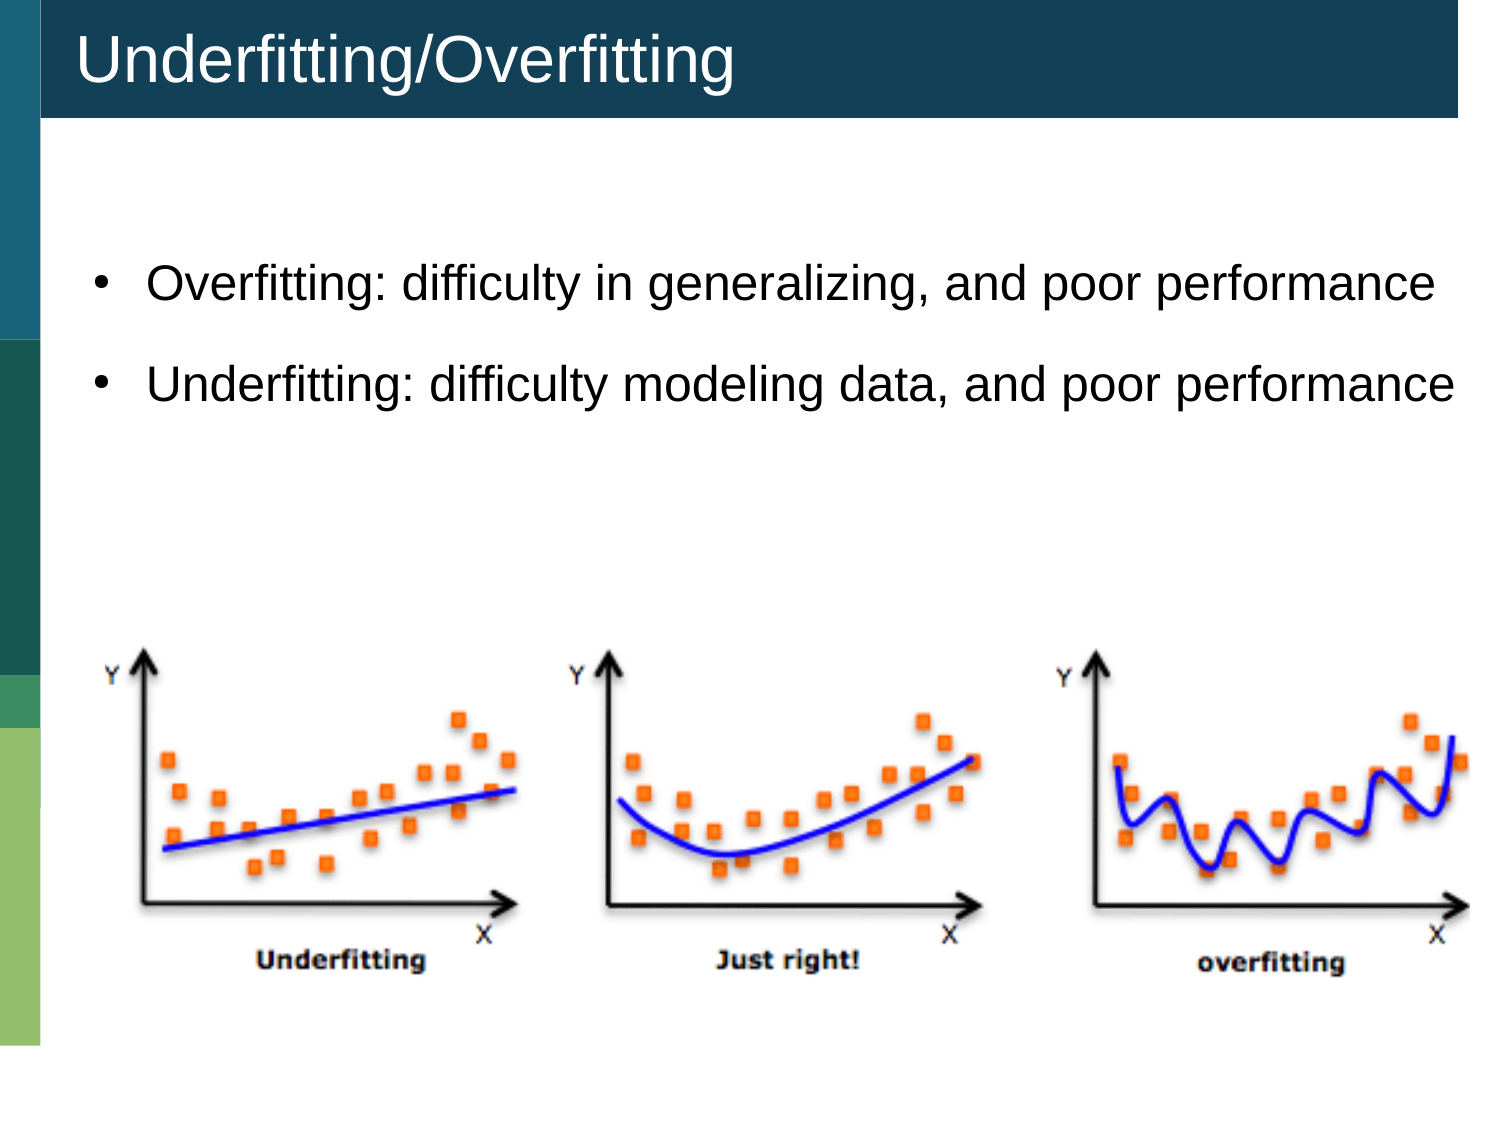

# Underfitting/Overfitting
Overfitting: difficulty in generalizing, and poor performance
Underfitting: difficulty modeling data, and poor performance